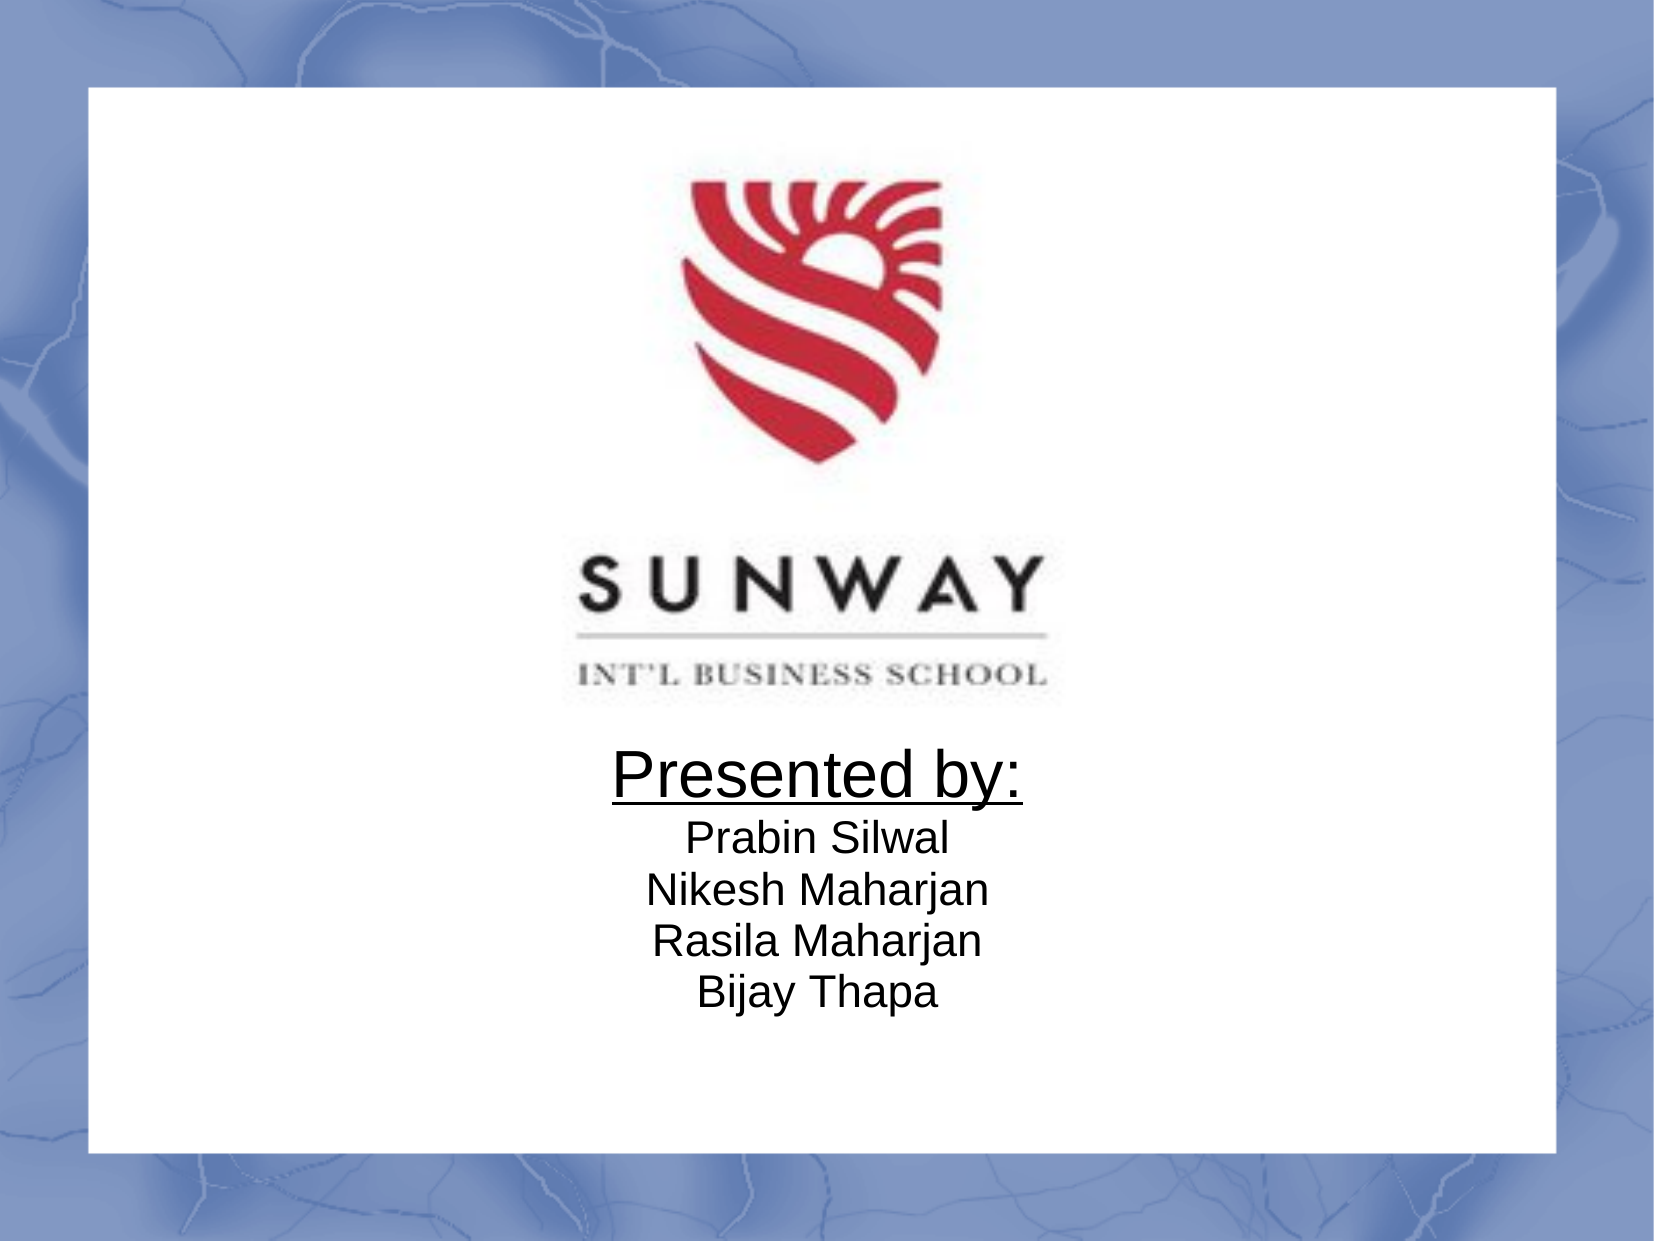

# Presented by:
Prabin Silwal
Nikesh Maharjan
Rasila Maharjan
Bijay Thapa